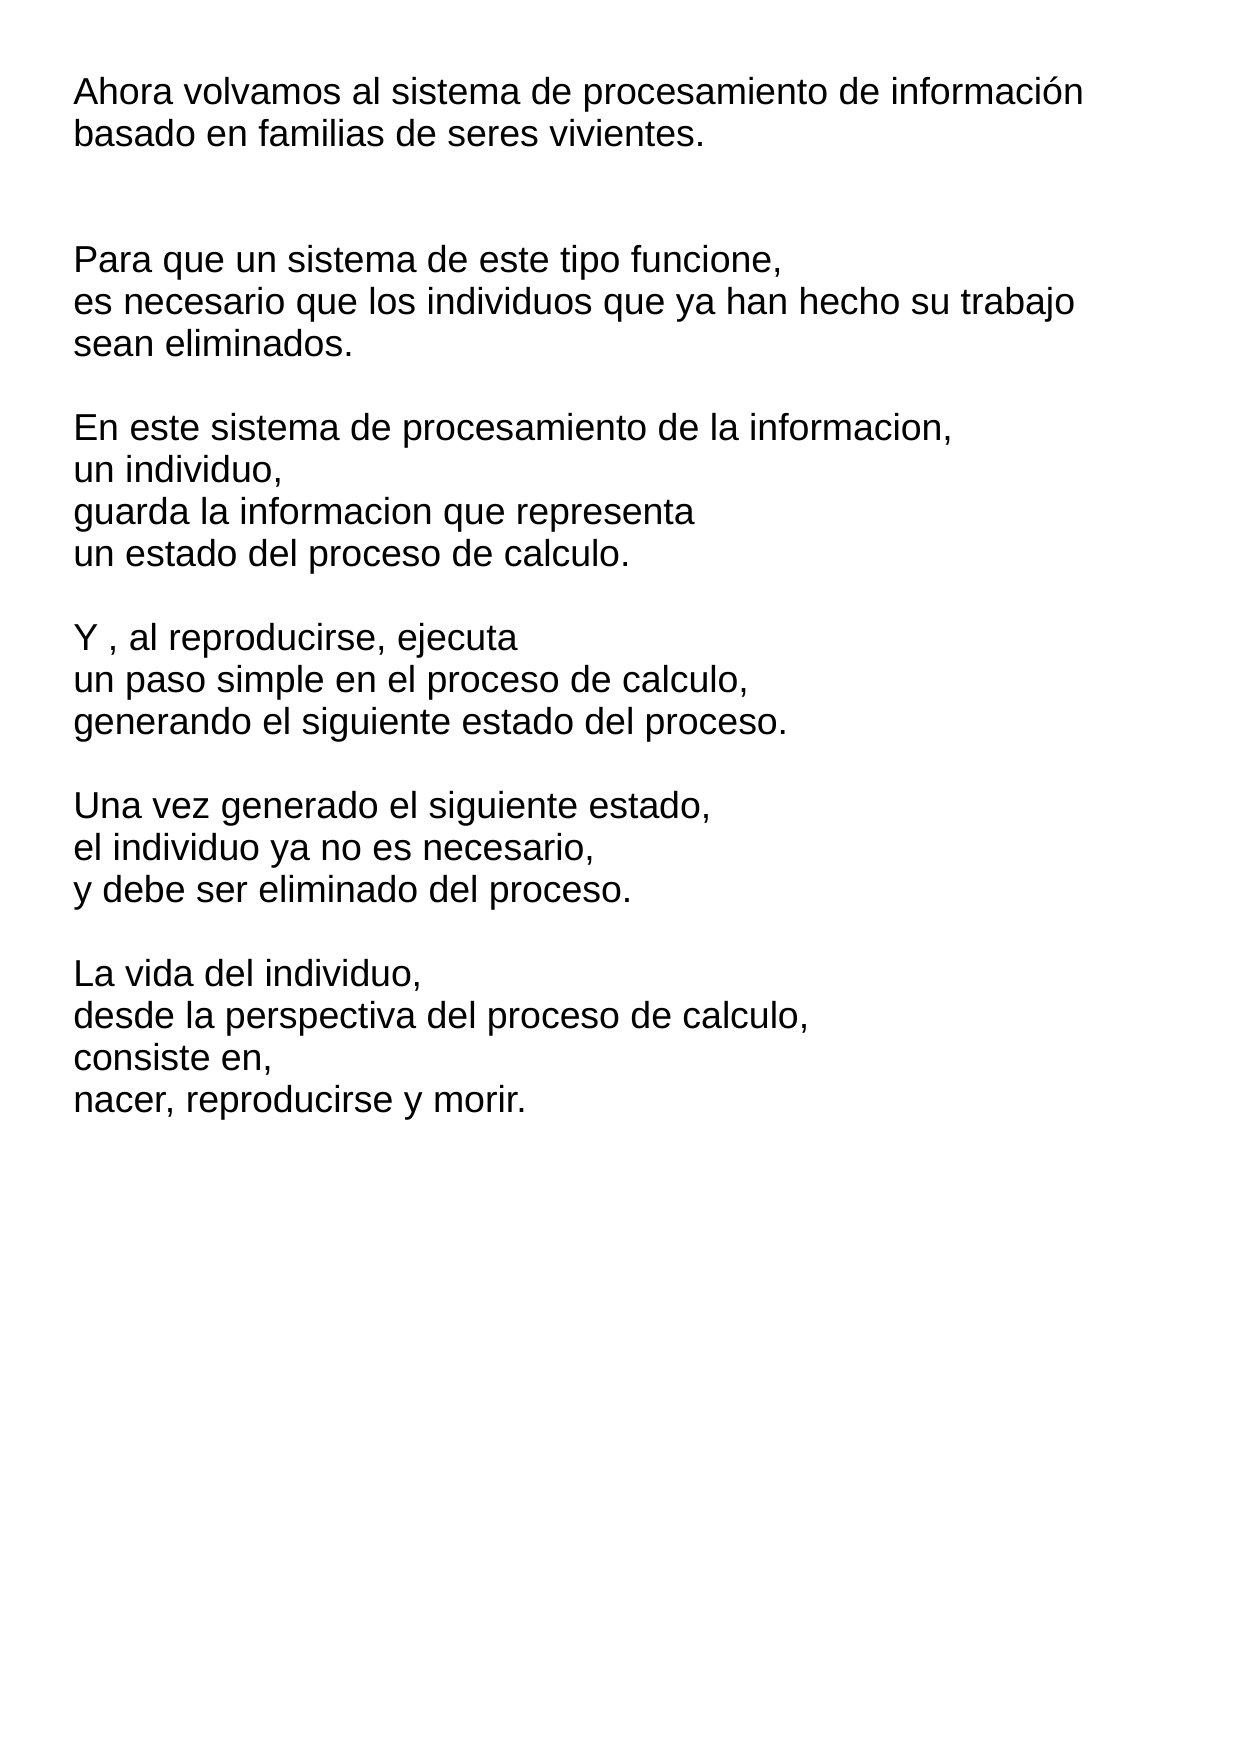

Ahora volvamos al sistema de procesamiento de información basado en familias de seres vivientes.
Para que un sistema de este tipo funcione,
es necesario que los individuos que ya han hecho su trabajo
sean eliminados.
En este sistema de procesamiento de la informacion,
un individuo,
guarda la informacion que representa
un estado del proceso de calculo.
Y , al reproducirse, ejecuta
un paso simple en el proceso de calculo,
generando el siguiente estado del proceso.
Una vez generado el siguiente estado,
el individuo ya no es necesario,
y debe ser eliminado del proceso.
La vida del individuo,
desde la perspectiva del proceso de calculo,
consiste en,
nacer, reproducirse y morir.